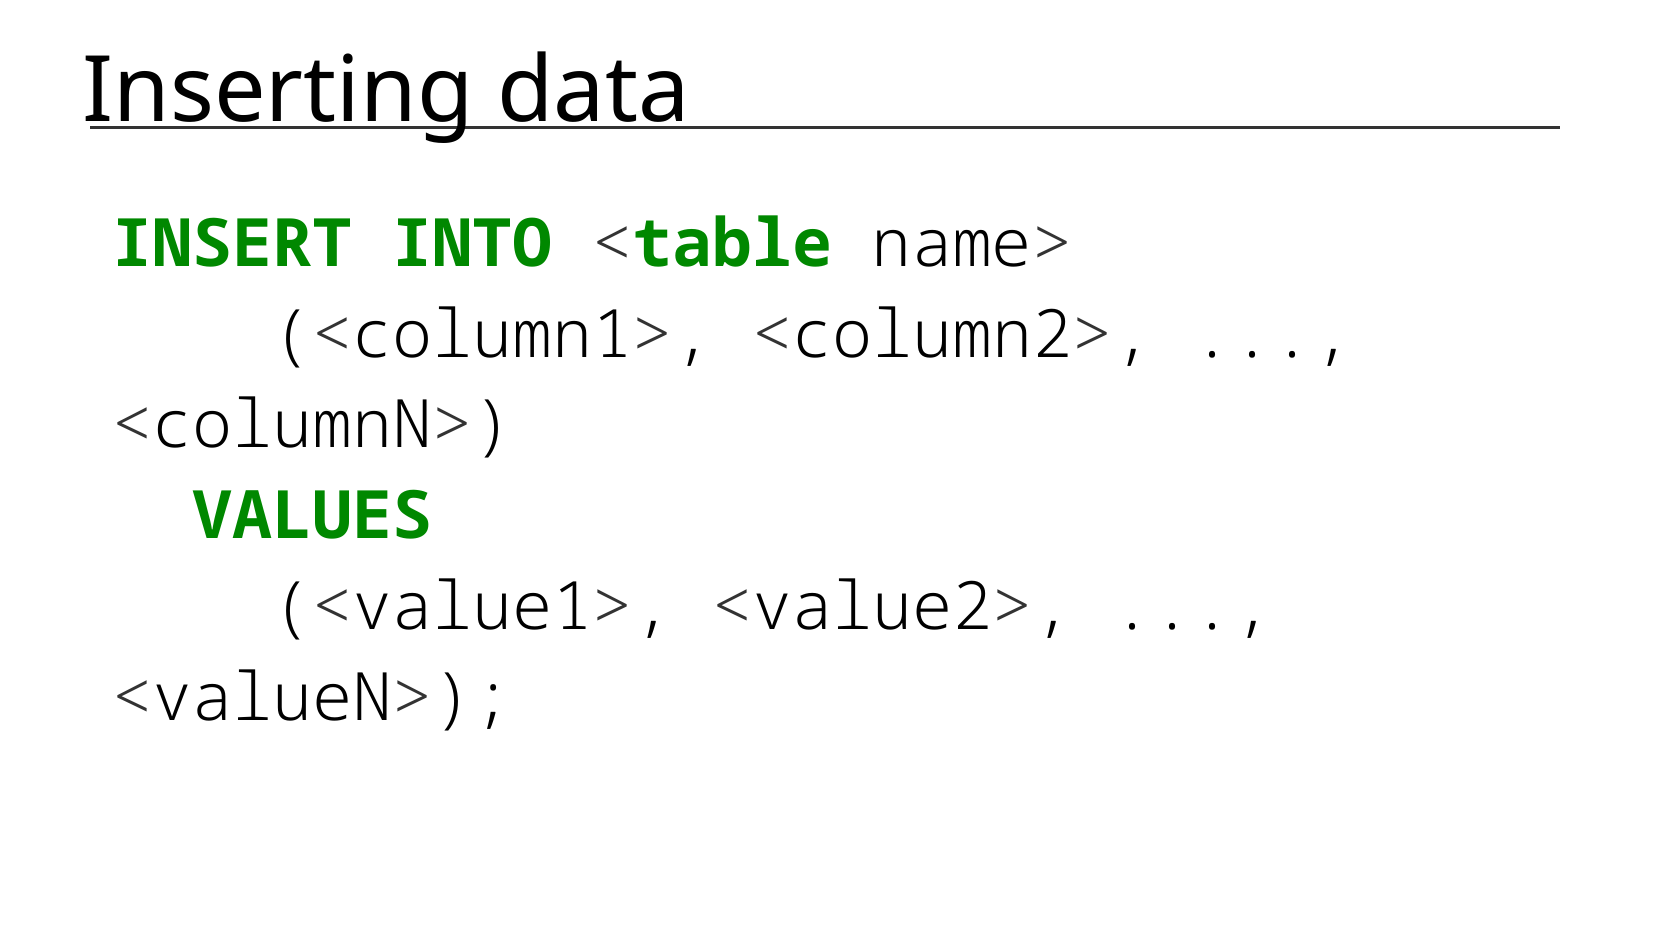

# Inserting data
INSERT INTO <table name>
 (<column1>, <column2>, ..., <columnN>)
 VALUES
 (<value1>, <value2>, ..., <valueN>);